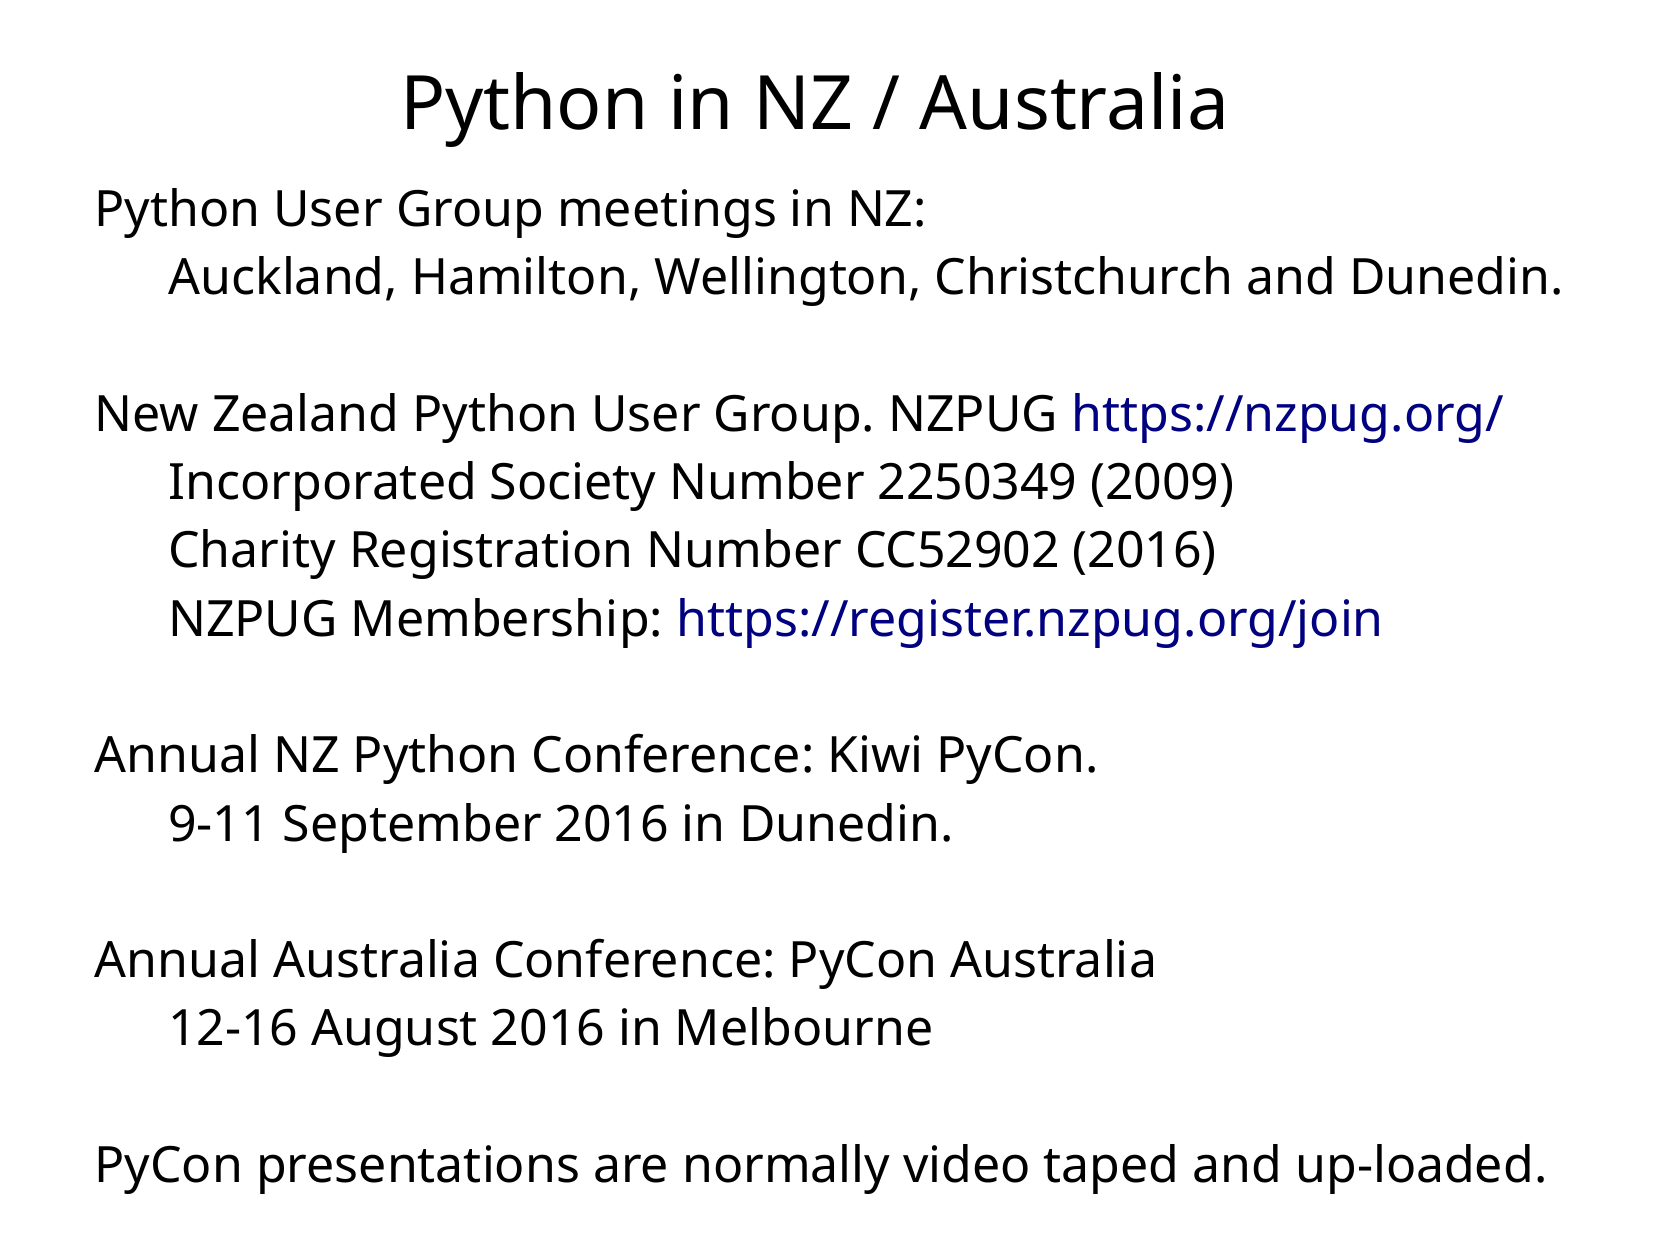

# Python in NZ / Australia
Python User Group meetings in NZ:
	Auckland, Hamilton, Wellington, Christchurch and Dunedin.
New Zealand Python User Group. NZPUG https://nzpug.org/
	Incorporated Society Number 2250349 (2009)
	Charity Registration Number CC52902 (2016)
	NZPUG Membership: https://register.nzpug.org/join
Annual NZ Python Conference: Kiwi PyCon.
	9-11 September 2016 in Dunedin.
Annual Australia Conference: PyCon Australia
	12-16 August 2016 in Melbourne
PyCon presentations are normally video taped and up-loaded.